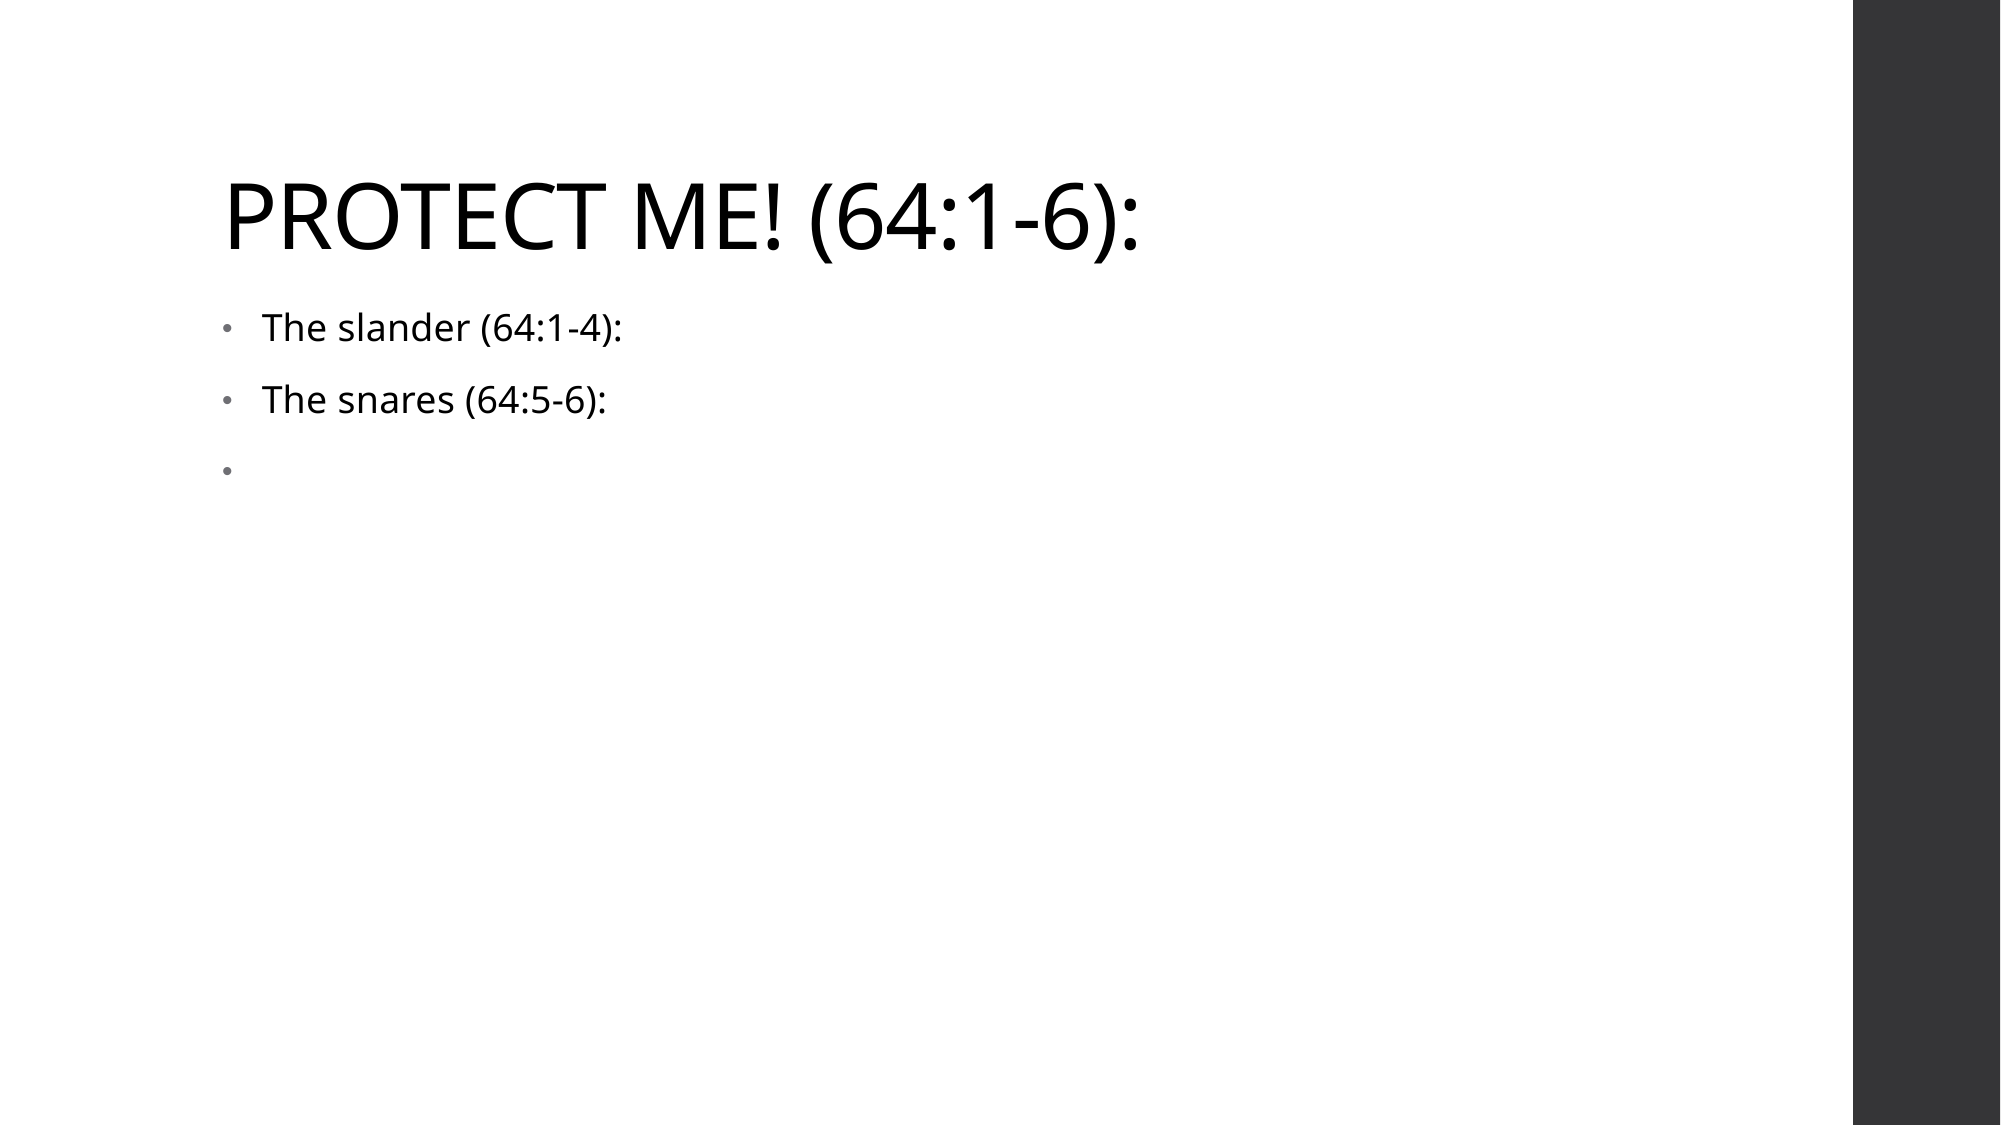

# PROTECT ME! (64:1-6):
 The slander (64:1-4):
 The snares (64:5-6):